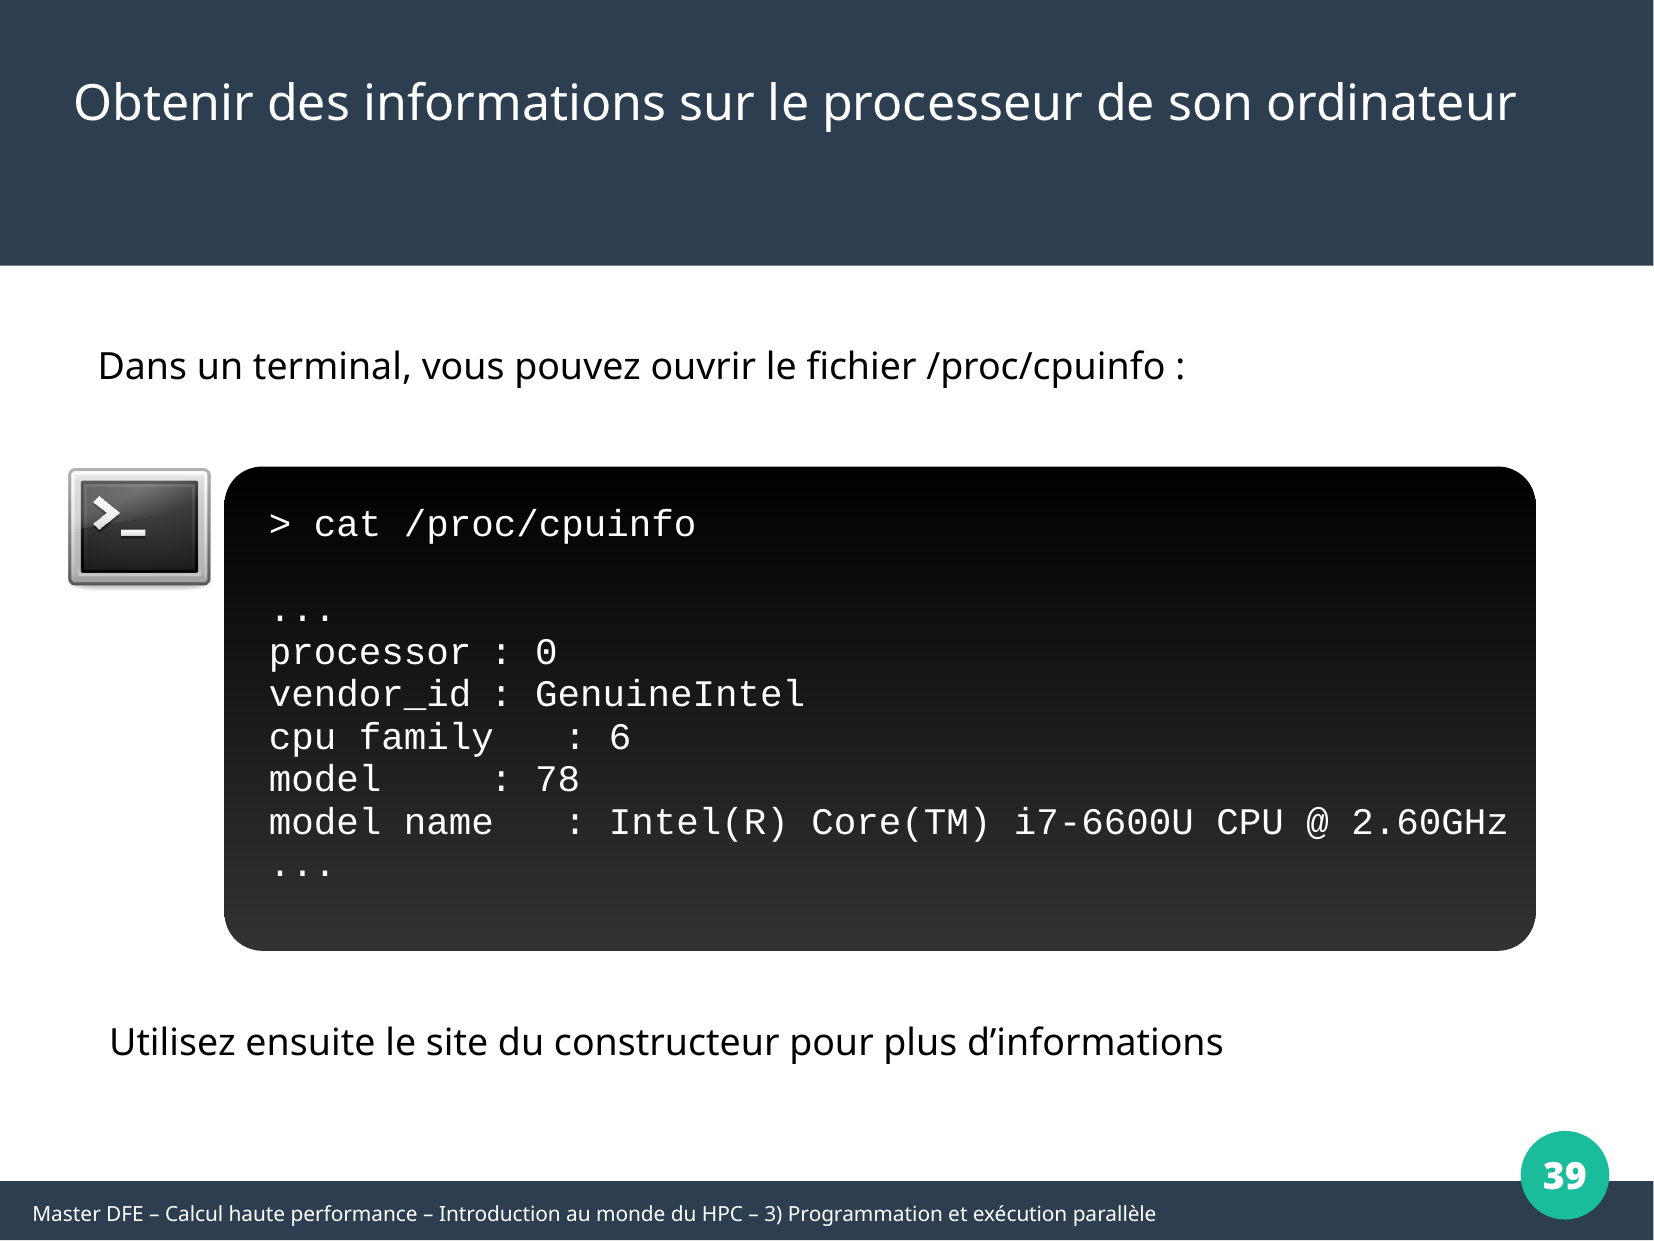

Obtenir des informations sur le processeur de son ordinateur
Dans un terminal, vous pouvez ouvrir le fichier /proc/cpuinfo :
> cat /proc/cpuinfo
...
processor	: 0
vendor_id	: GenuineIntel
cpu family	: 6
model		: 78
model name	: Intel(R) Core(TM) i7-6600U CPU @ 2.60GHz
...
Utilisez ensuite le site du constructeur pour plus d’informations
39
Master DFE – Calcul haute performance – Introduction au monde du HPC – 3) Programmation et exécution parallèle